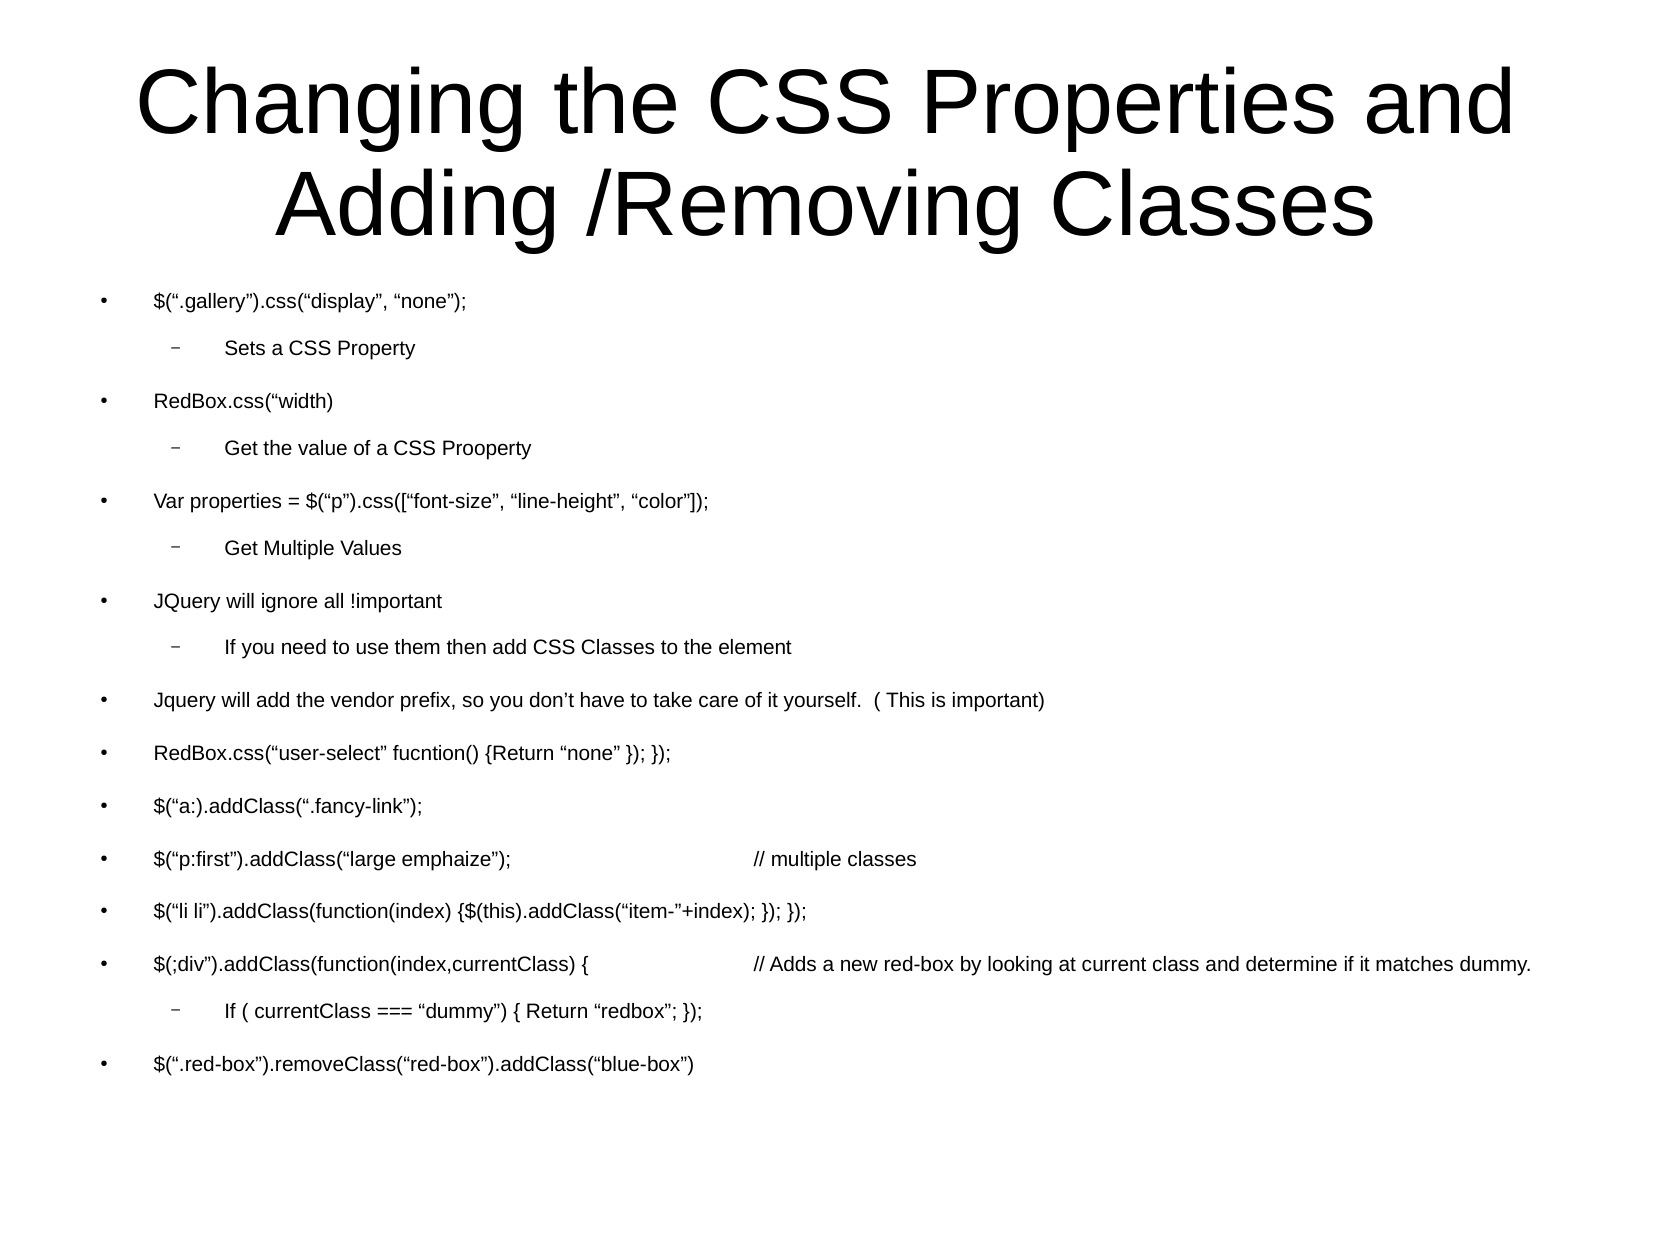

# Changing the CSS Properties and Adding /Removing Classes
$(“.gallery”).css(“display”, “none”);
Sets a CSS Property
RedBox.css(“width)
Get the value of a CSS Prooperty
Var properties = $(“p”).css([“font-size”, “line-height”, “color”]);
Get Multiple Values
JQuery will ignore all !important
If you need to use them then add CSS Classes to the element
Jquery will add the vendor prefix, so you don’t have to take care of it yourself. ( This is important)
RedBox.css(“user-select” fucntion() {Return “none” }); });
$(“a:).addClass(“.fancy-link”);
$(“p:first”).addClass(“large emphaize”);				// multiple classes
$(“li li”).addClass(function(index) {$(this).addClass(“item-”+index); }); });
$(;div”).addClass(function(index,currentClass) { 			// Adds a new red-box by looking at current class and determine if it matches dummy.
If ( currentClass === “dummy”) { Return “redbox”; });
$(“.red-box”).removeClass(“red-box”).addClass(“blue-box”)